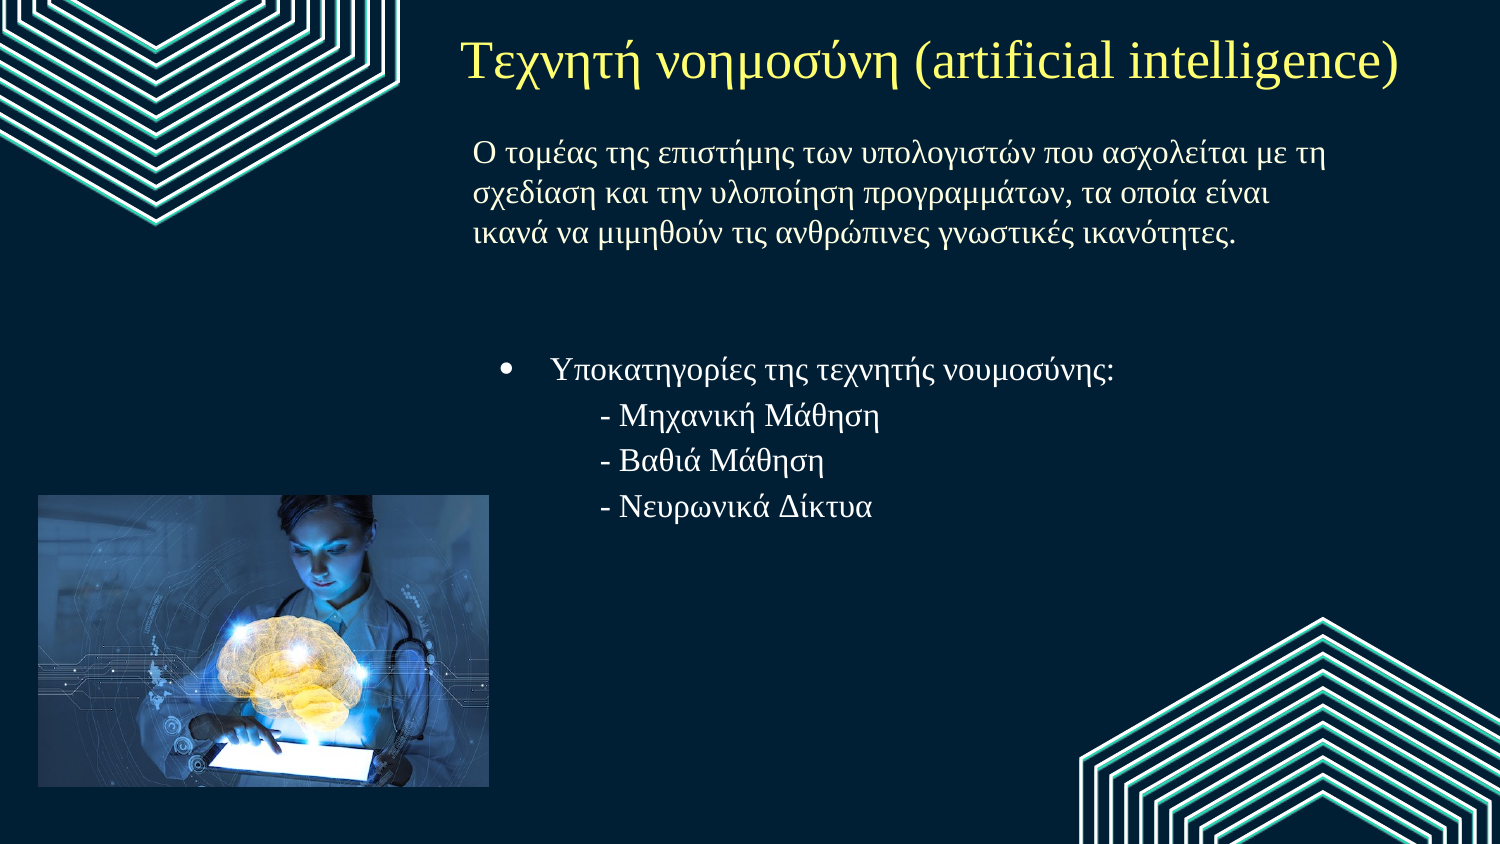

# Τεχνητή νοημοσύνη (artificial intelligence)
O τομέας της επιστήμης των υπολογιστών που ασχολείται με τη σχεδίαση και την υλοποίηση προγραμμάτων, τα οποία είναι ικανά να μιμηθούν τις ανθρώπινες γνωστικές ικανότητες.
Υποκατηγορίες της τεχνητής νουμοσύνης: 
- Μηχανική Μάθηση 
- Βαθιά Μάθηση
- Νευρωνικά Δίκτυα